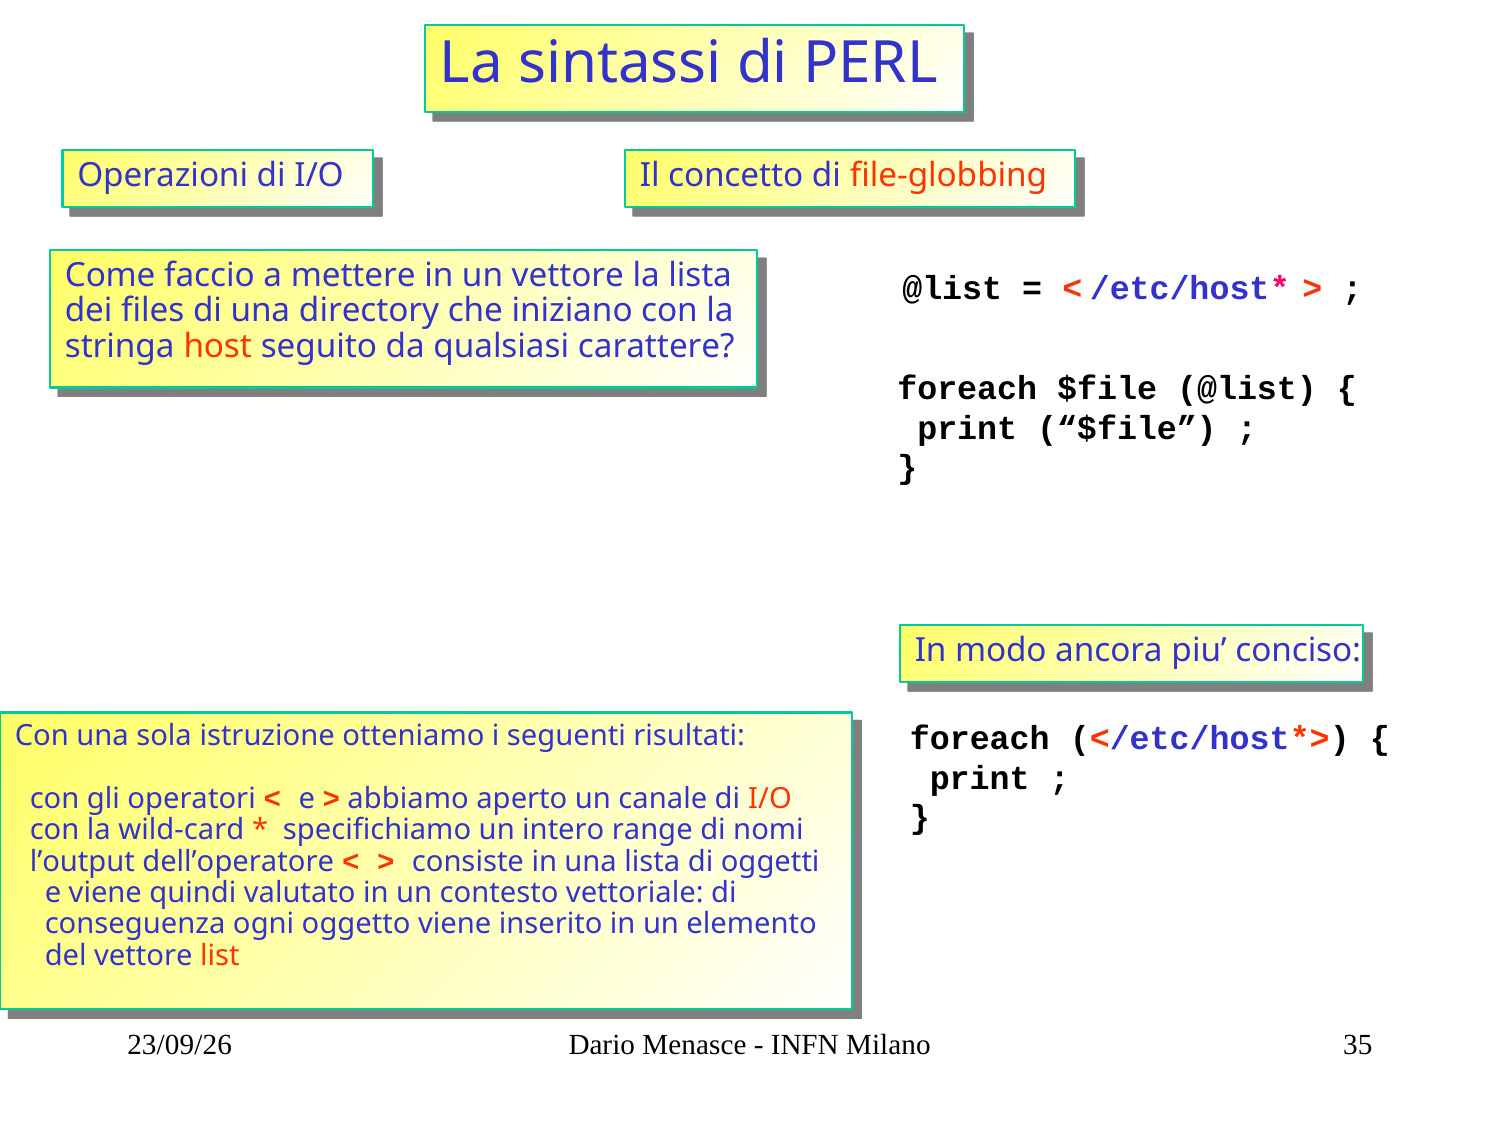

La sintassi di PERL
Operazioni di I/O
Il concetto di file-globbing
Come faccio a mettere in un vettore la lista
dei files di una directory che iniziano con la
stringa host seguito da qualsiasi carattere?
@list = < > ;
/etc/host*
 foreach $file (@list) {
 print (“$file”) ;
 }
In modo ancora piu’ conciso:
Con una sola istruzione otteniamo i seguenti risultati:
 con gli operatori < e > abbiamo aperto un canale di I/O
 con la wild-card * specifichiamo un intero range di nomi
 l’output dell’operatore < > consiste in una lista di oggetti
 e viene quindi valutato in un contesto vettoriale: di
 conseguenza ogni oggetto viene inserito in un elemento
 del vettore list
 foreach (</etc/host*>) {
 print ;
 }
Dario Menasce - INFN Milano